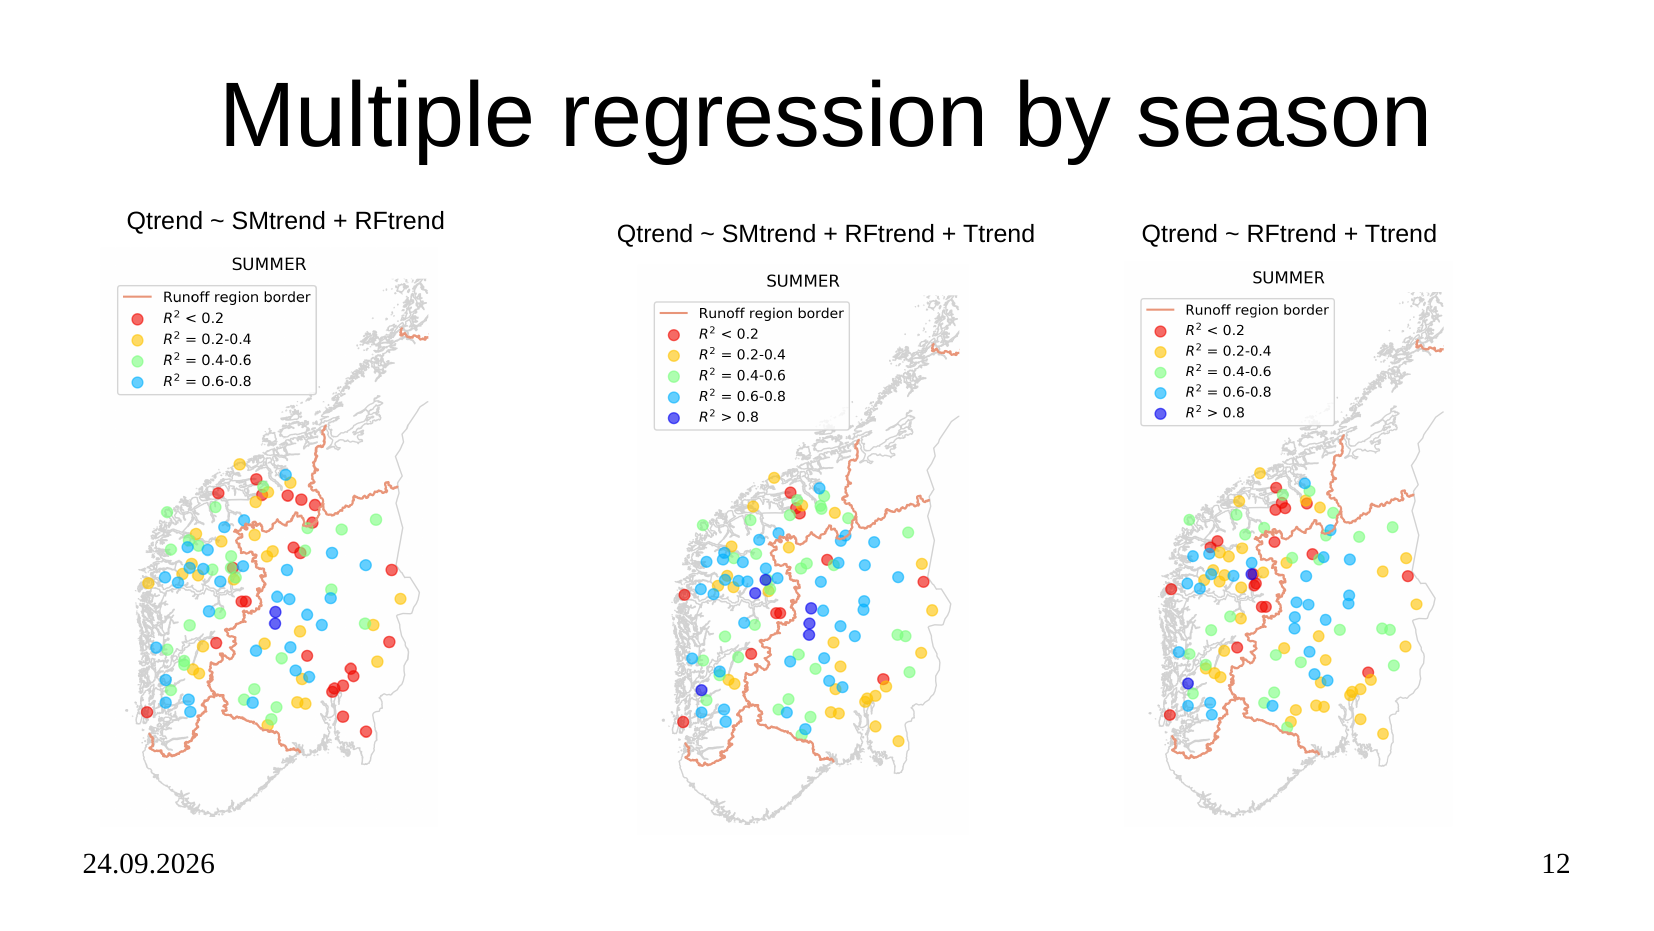

# Multiple regression by season
Qtrend ~ SMtrend + RFtrend
Qtrend ~ SMtrend + RFtrend + Ttrend
Qtrend ~ RFtrend + Ttrend
12